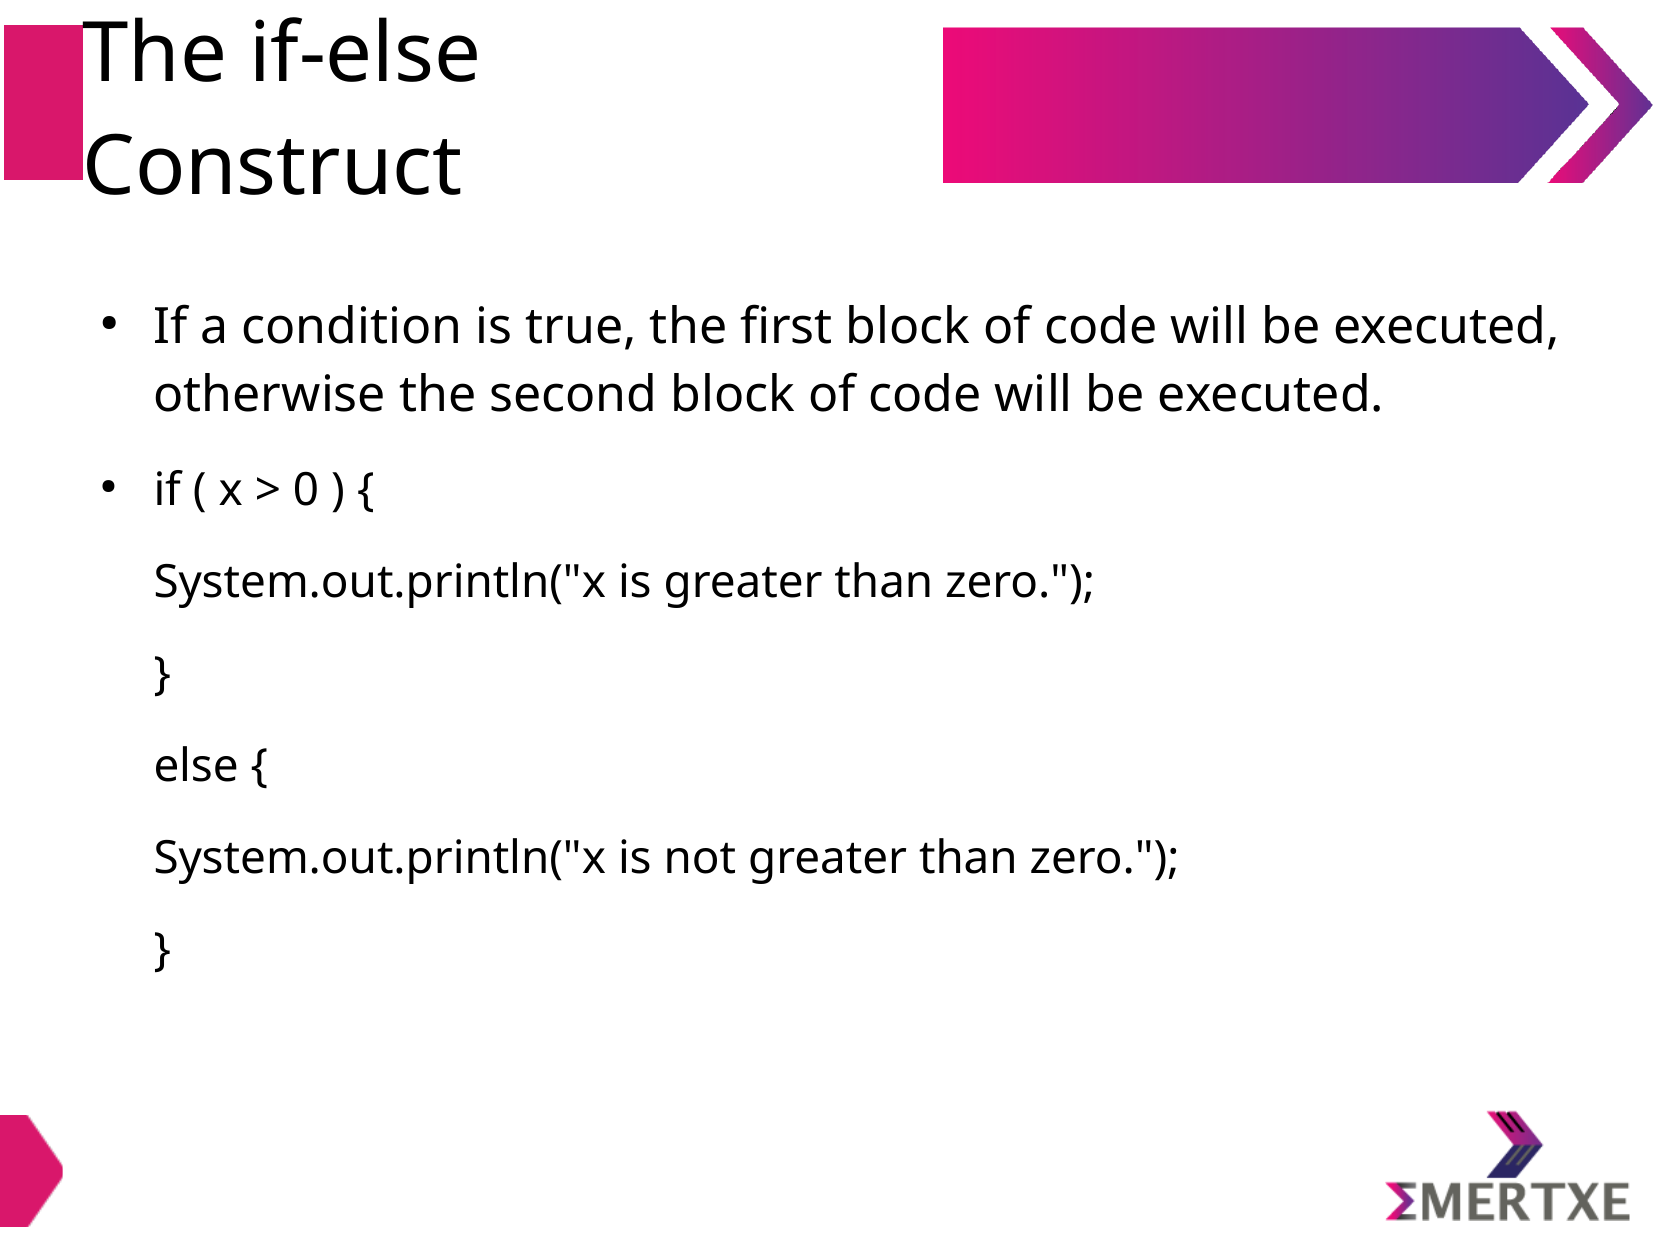

# The if-else Construct
If a condition is true, the first block of code will be executed, otherwise the second block of code will be executed.
if ( x > 0 ) {
System.out.println("x is greater than zero.");
}
else {
System.out.println("x is not greater than zero.");
}